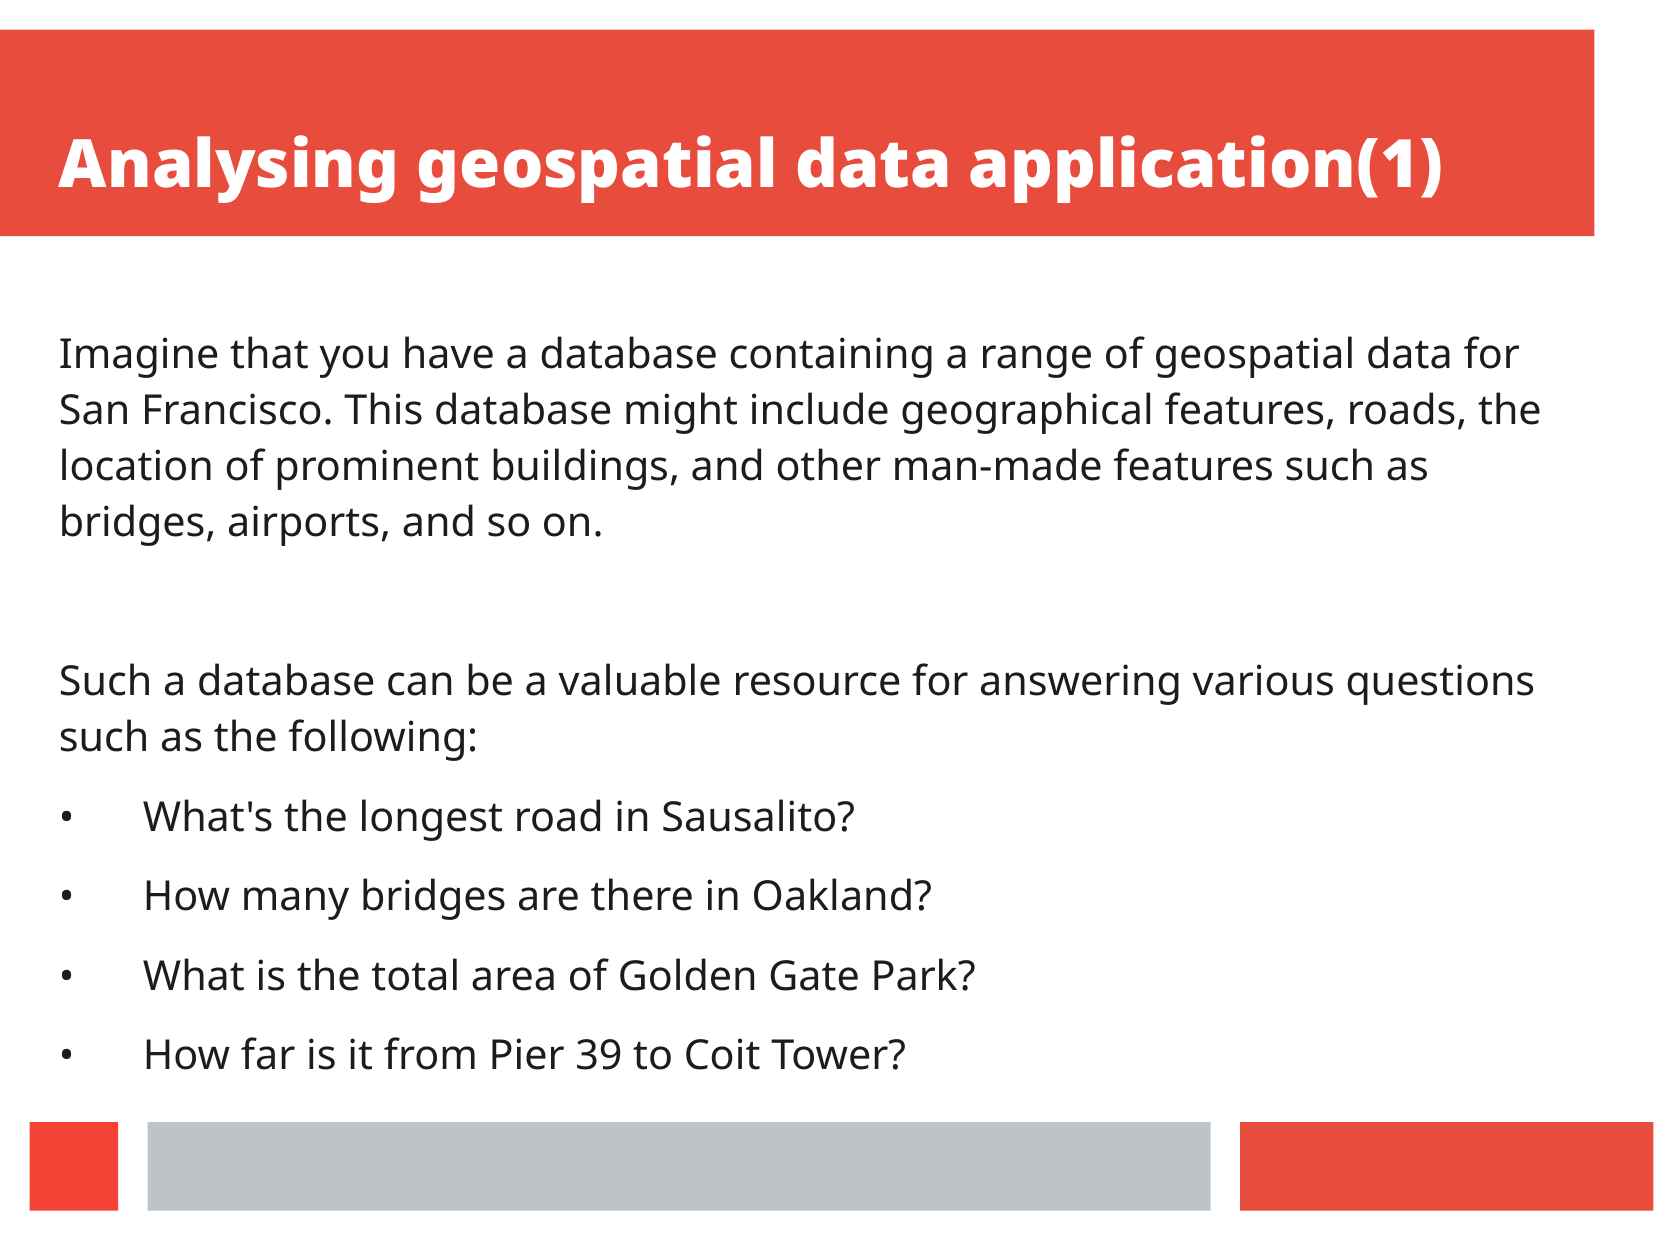

# Analysing geospatial data application(1)
Imagine that you have a database containing a range of geospatial data for San Francisco. This database might include geographical features, roads, the location of prominent buildings, and other man-made features such as bridges, airports, and so on.
Such a database can be a valuable resource for answering various questions such as the following:
•	 What's the longest road in Sausalito?
•	 How many bridges are there in Oakland?
•	 What is the total area of Golden Gate Park?
•	 How far is it from Pier 39 to Coit Tower?